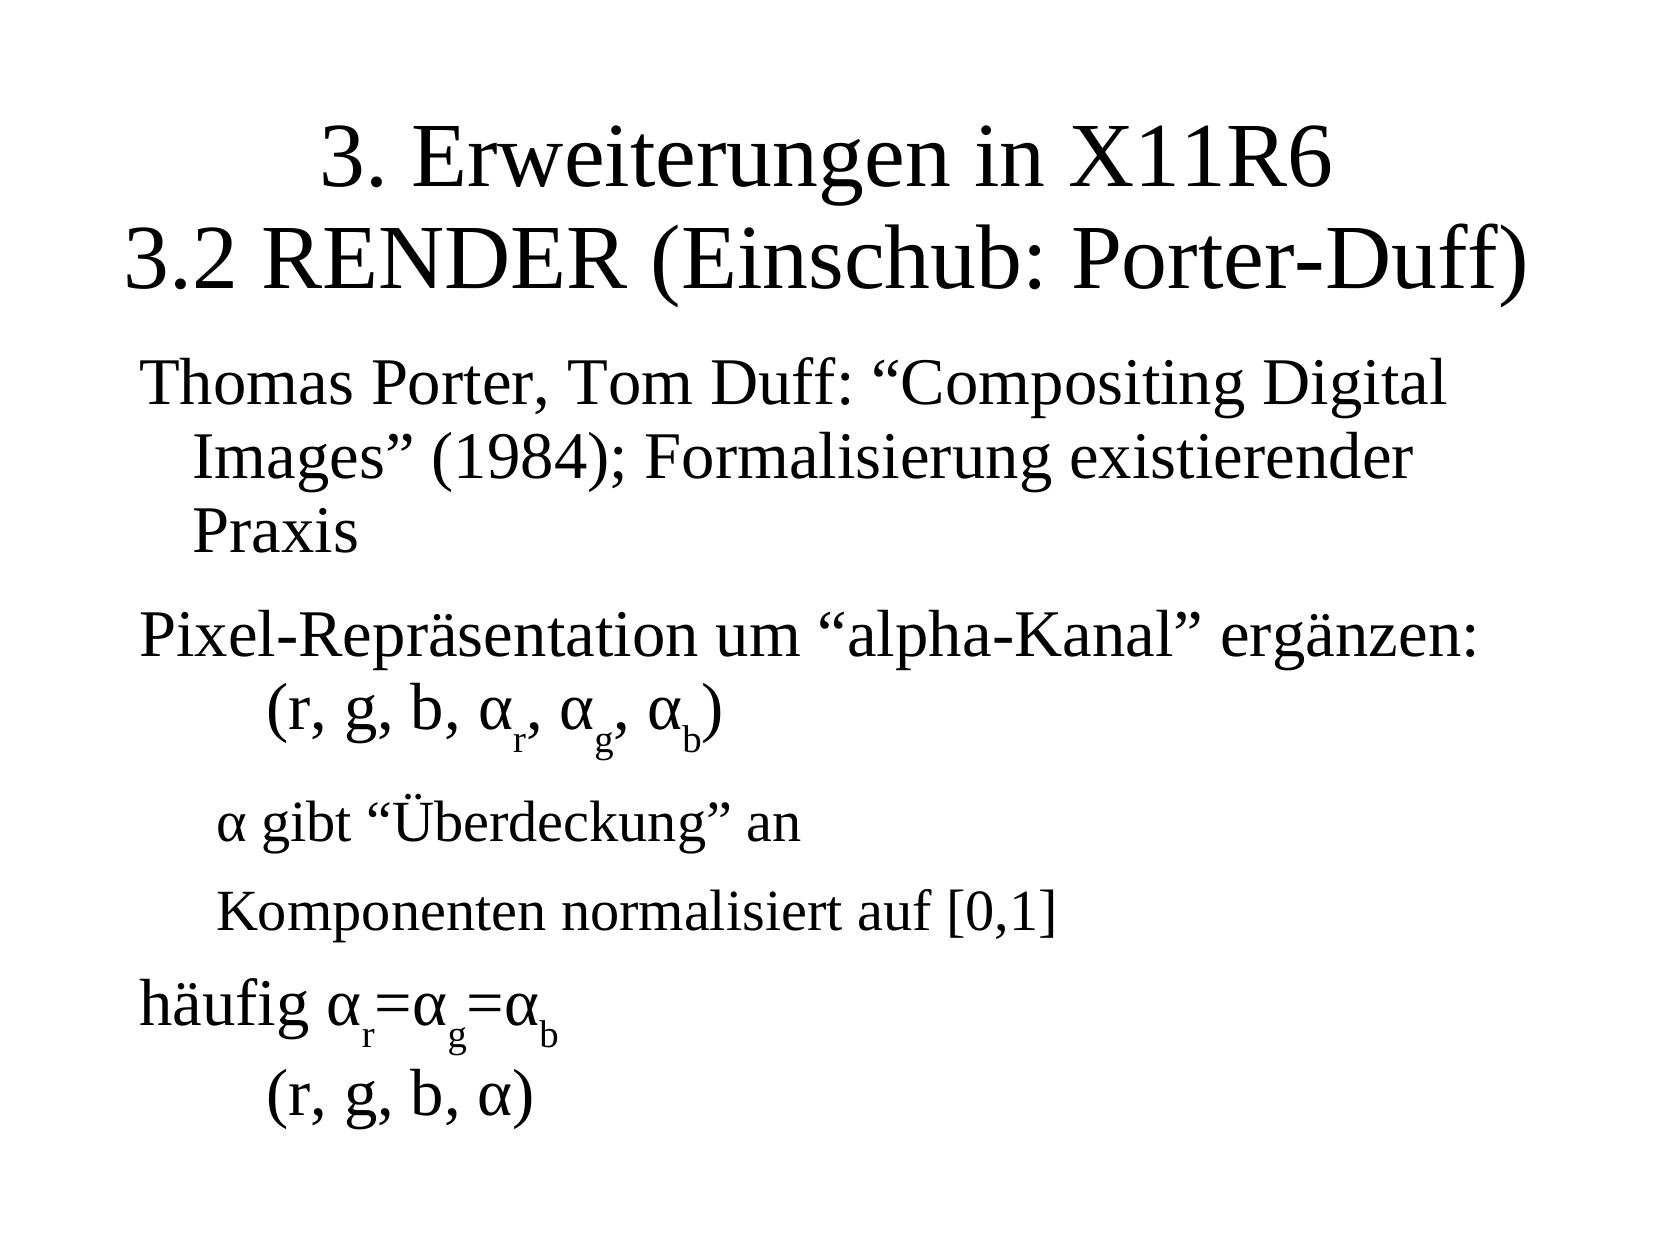

# 3. Erweiterungen in X11R6 3.2 RENDER (Einschub: Porter-Duff)
Thomas Porter, Tom Duff: “Compositing Digital Images” (1984); Formalisierung existierender Praxis
Pixel-Repräsentation um “alpha-Kanal” ergänzen:
	(r, g, b, αr, αg, αb)
α gibt “Überdeckung” an
Komponenten normalisiert auf [0,1]
häufig αr=αg=αb
	(r, g, b, α)